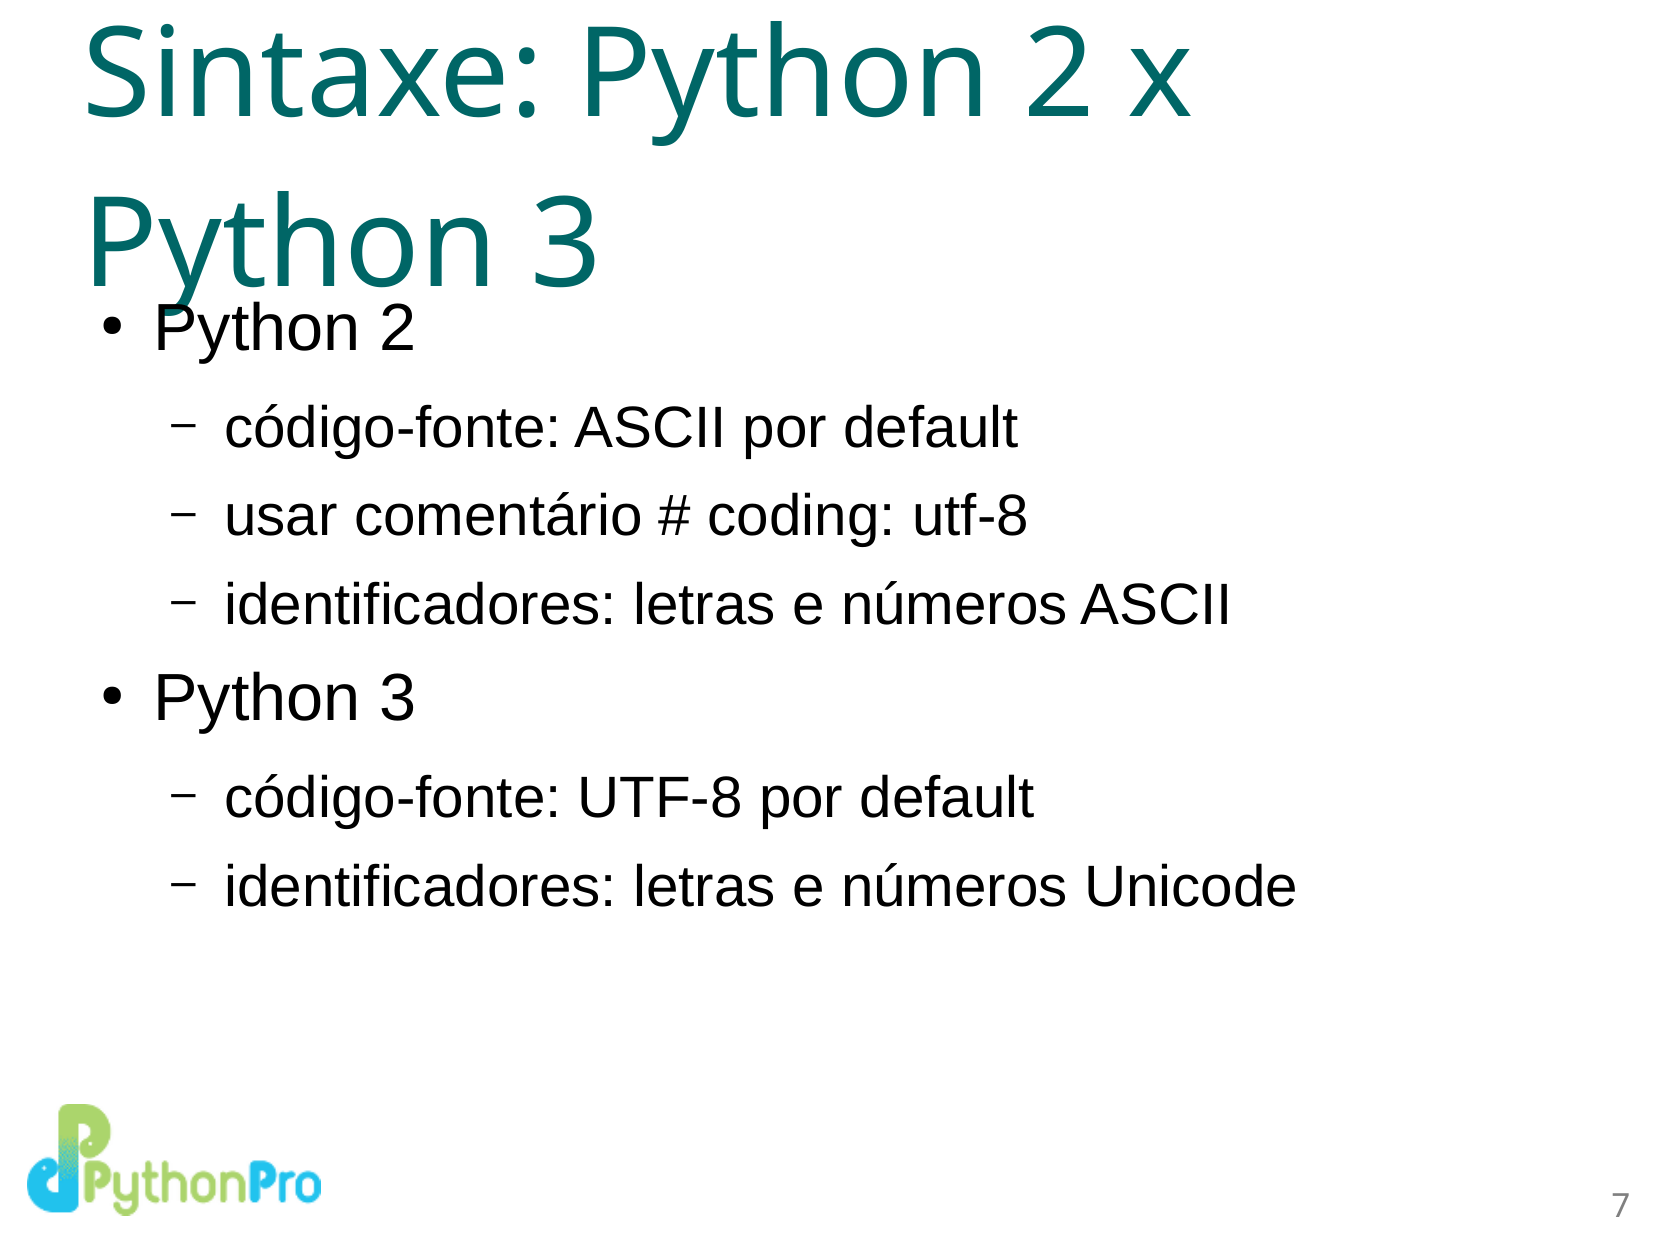

# Sintaxe: Python 2 x Python 3
Python 2
código-fonte: ASCII por default
usar comentário # coding: utf-8
identificadores: letras e números ASCII
Python 3
código-fonte: UTF-8 por default
identificadores: letras e números Unicode
7